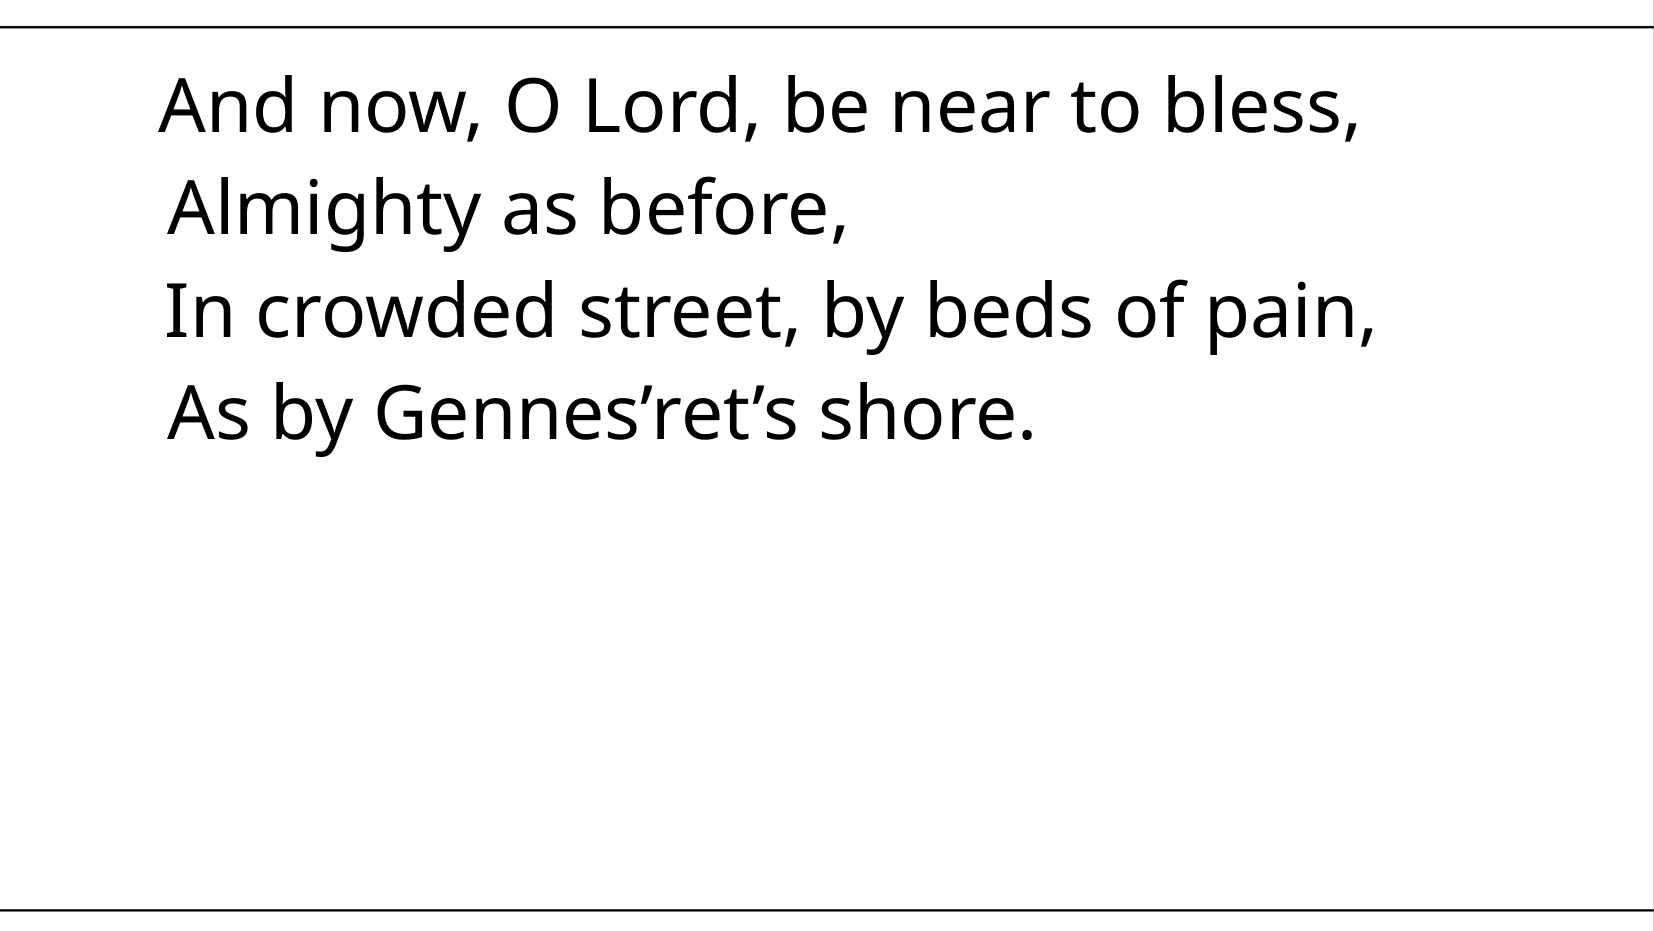

And now, O Lord, be near to bless,
 Almighty as before,
In crowded street, by beds of pain,
 As by Gennes’ret’s shore.